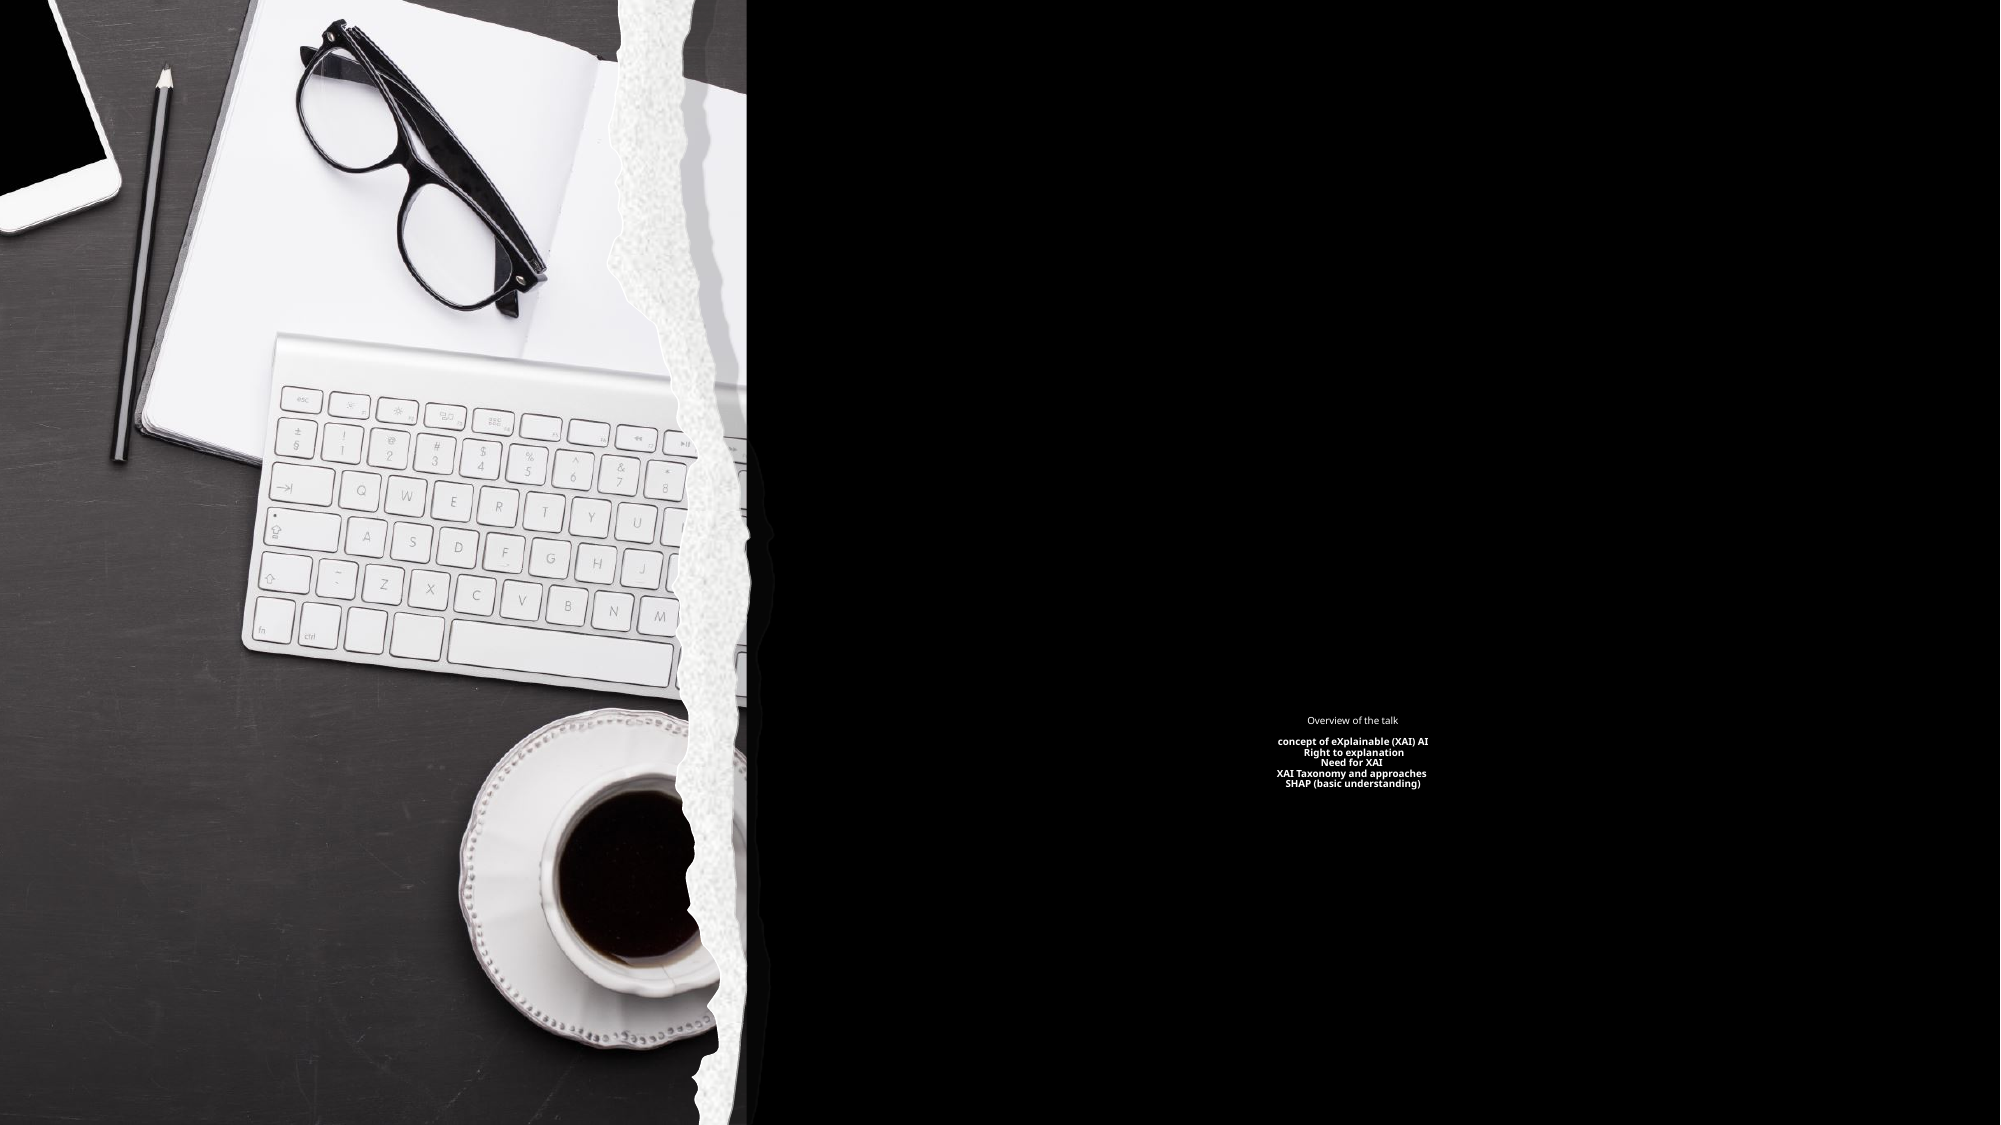

# Overview of the talk concept of eXplainable (XAI) AI Right to explanation Need for XAI XAI Taxonomy and approaches SHAP (basic understanding)